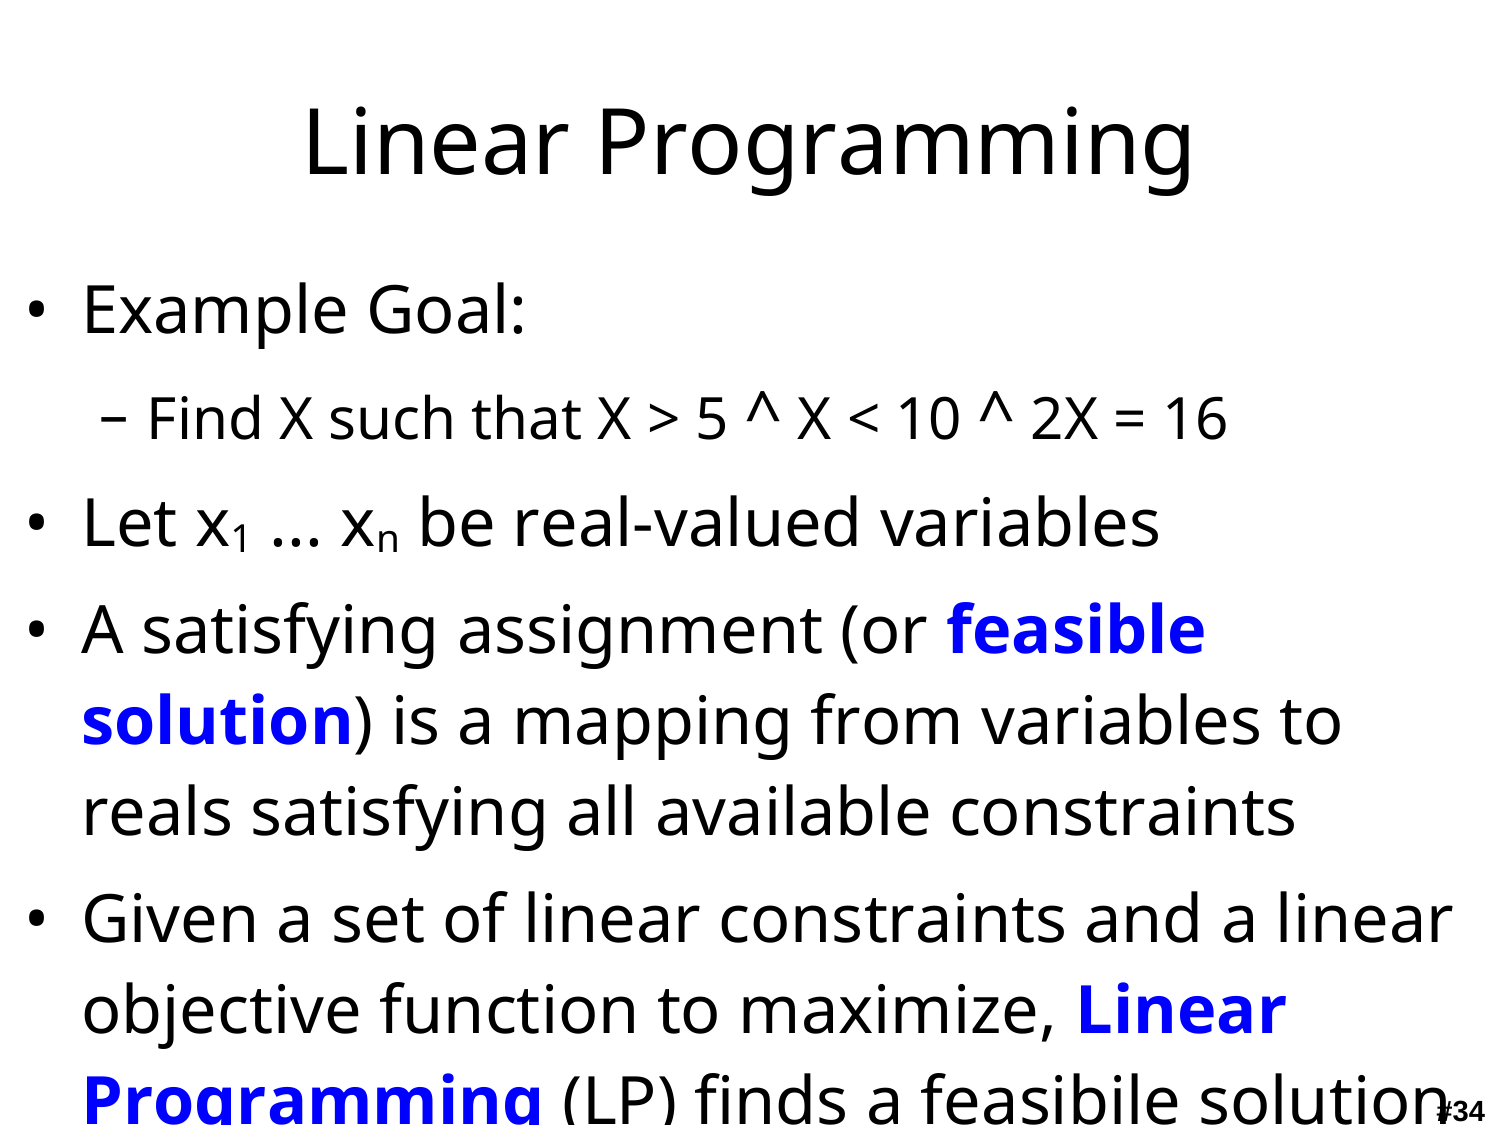

# Linear Programming
Example Goal:
Find X such that X > 5 ^ X < 10 ^ 2X = 16
Let x1 ... xn be real-valued variables
A satisfying assignment (or feasible solution) is a mapping from variables to reals satisfying all available constraints
Given a set of linear constraints and a linear objective function to maximize, Linear Programming (LP) finds a feasibile solution that maximizes the objective function.
34